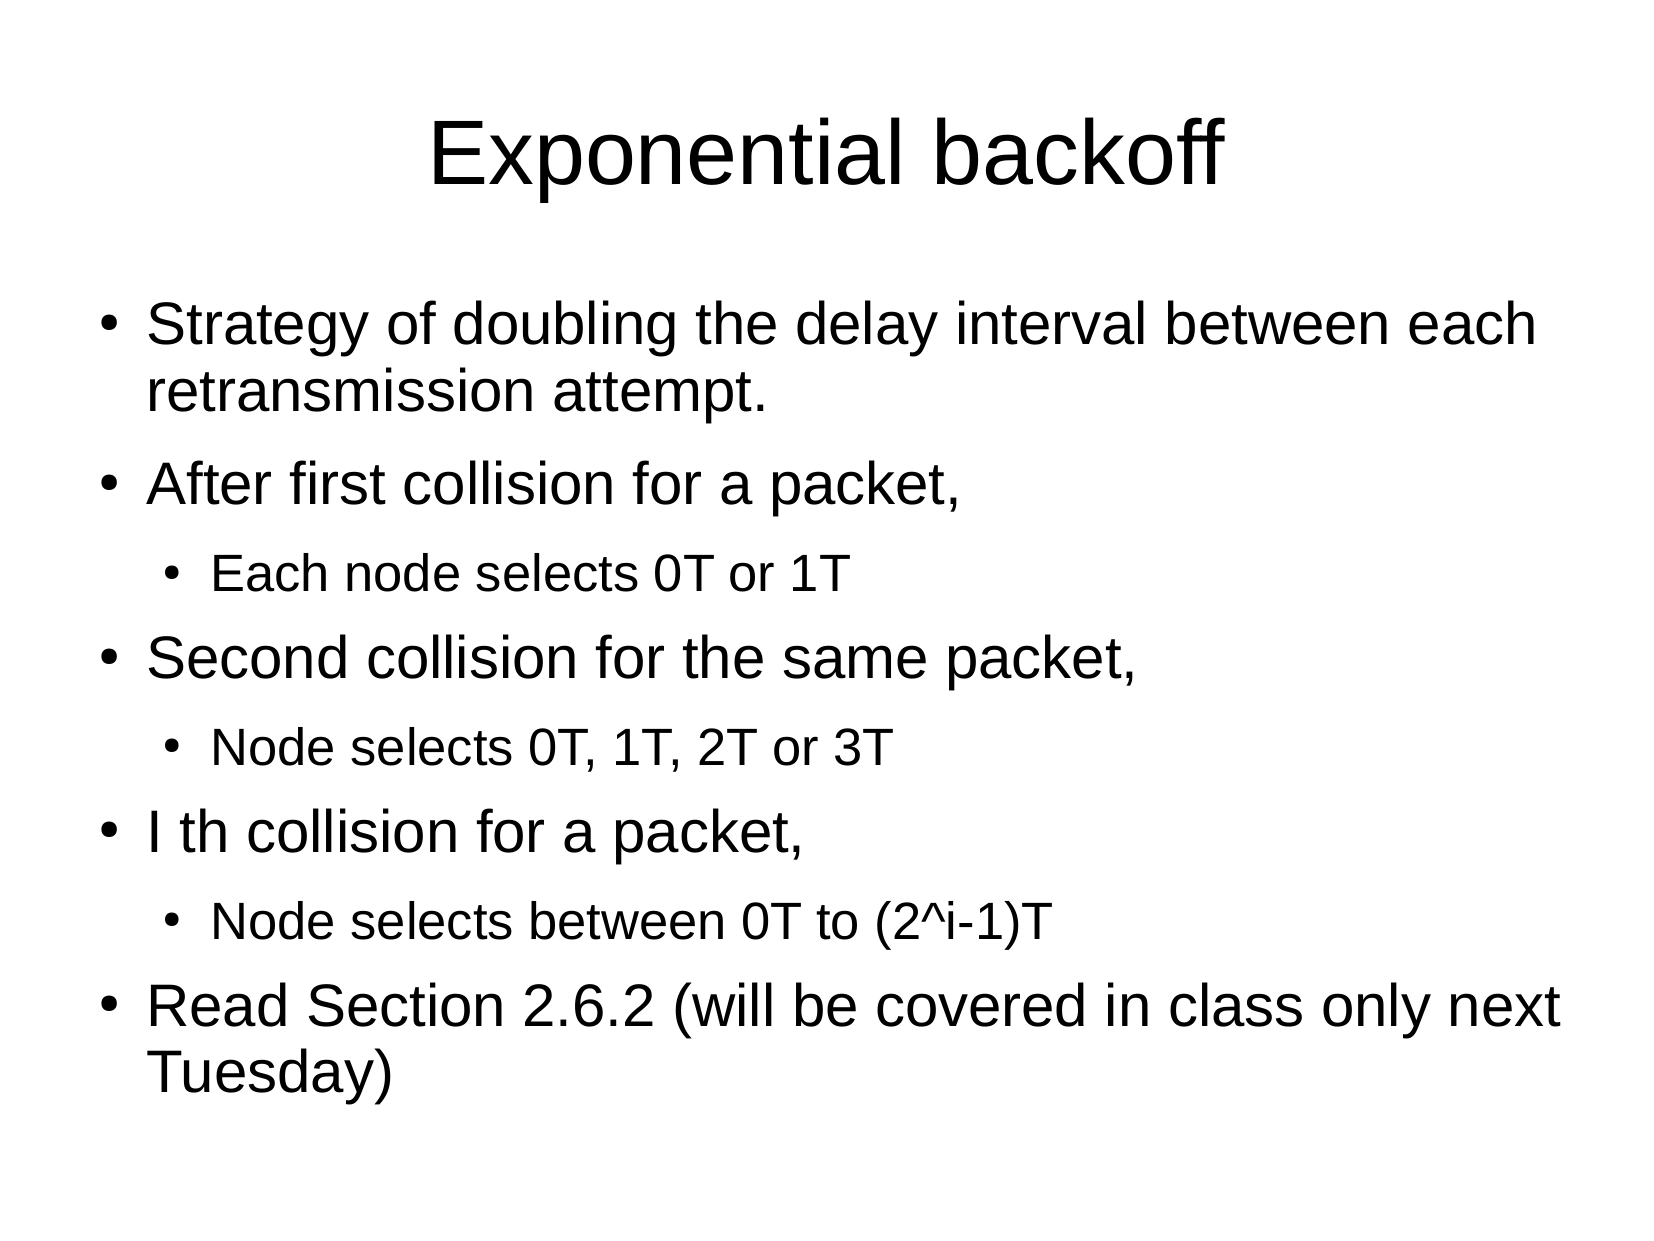

# Exponential backoff
Strategy of doubling the delay interval between each retransmission attempt.
After first collision for a packet,
Each node selects 0T or 1T
Second collision for the same packet,
Node selects 0T, 1T, 2T or 3T
I th collision for a packet,
Node selects between 0T to (2^i-1)T
Read Section 2.6.2 (will be covered in class only next Tuesday)